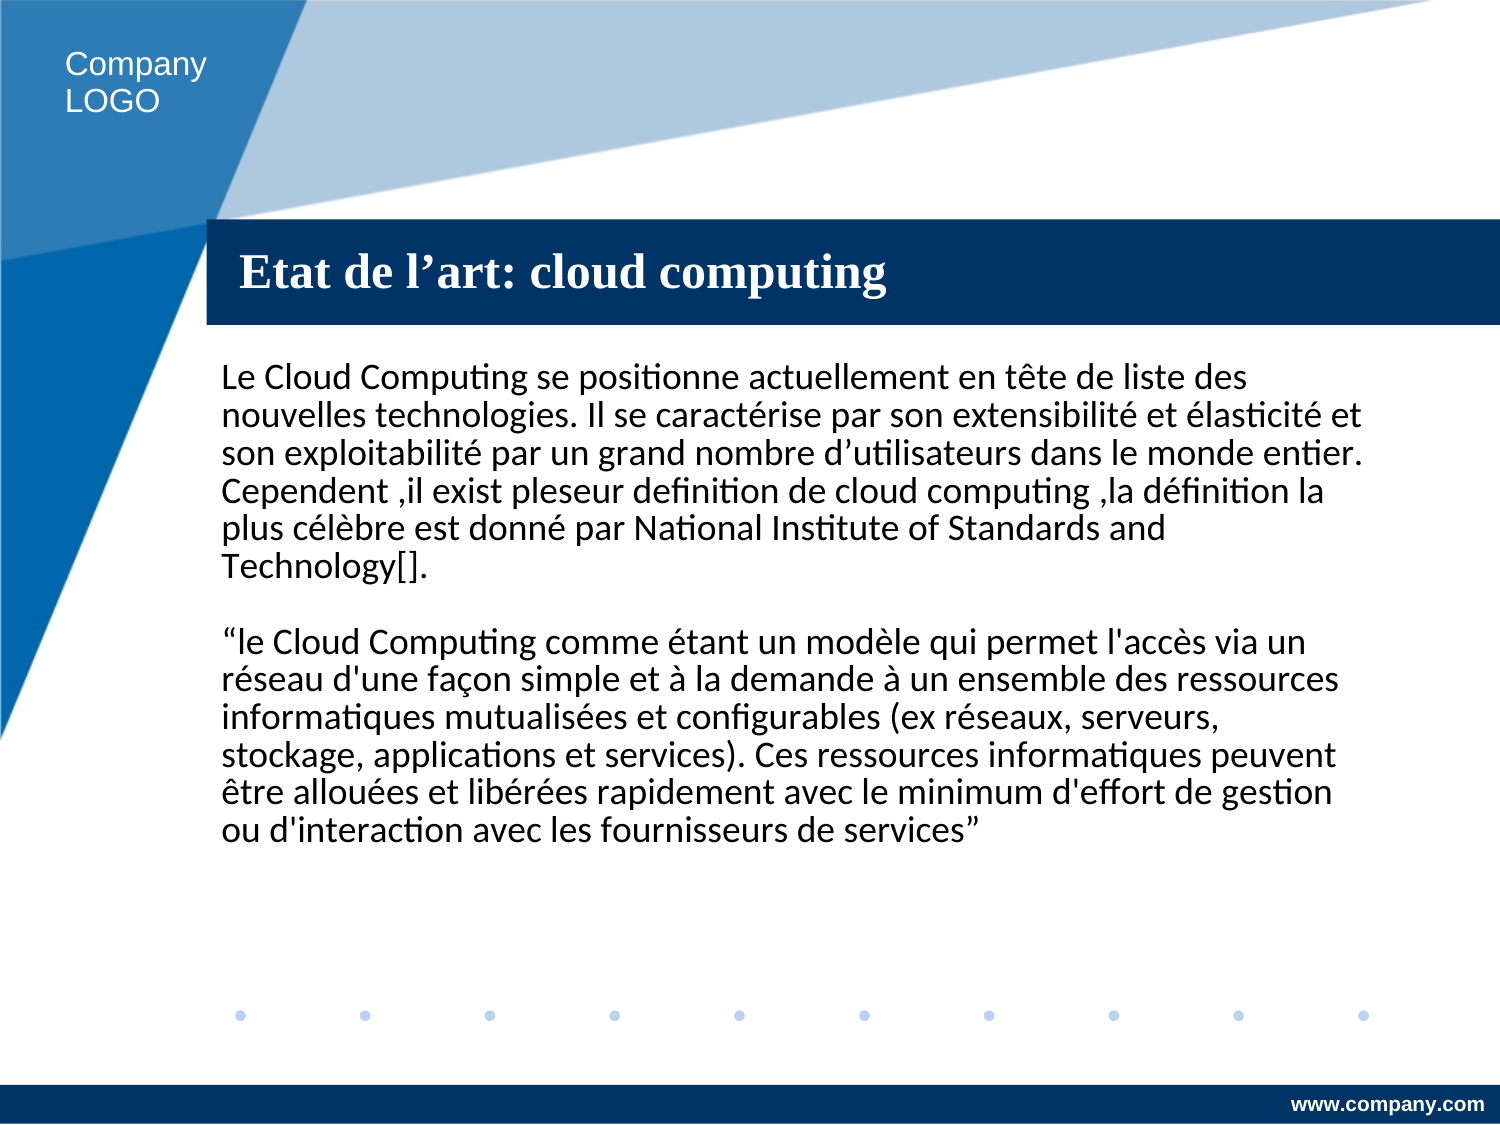

# Etat de l’art: cloud computing
Le Cloud Computing se positionne actuellement en tête de liste des nouvelles technologies. Il se caractérise par son extensibilité et élasticité et son exploitabilité par un grand nombre d’utilisateurs dans le monde entier.
Cependent ,il exist pleseur definition de cloud computing ,la définition la plus célèbre est donné par National Institute of Standards and Technology[].
“le Cloud Computing comme étant un modèle qui permet l'accès via un réseau d'une façon simple et à la demande à un ensemble des ressources informatiques mutualisées et configurables (ex réseaux, serveurs, stockage, applications et services). Ces ressources informatiques peuvent être allouées et libérées rapidement avec le minimum d'effort de gestion ou d'interaction avec les fournisseurs de services”